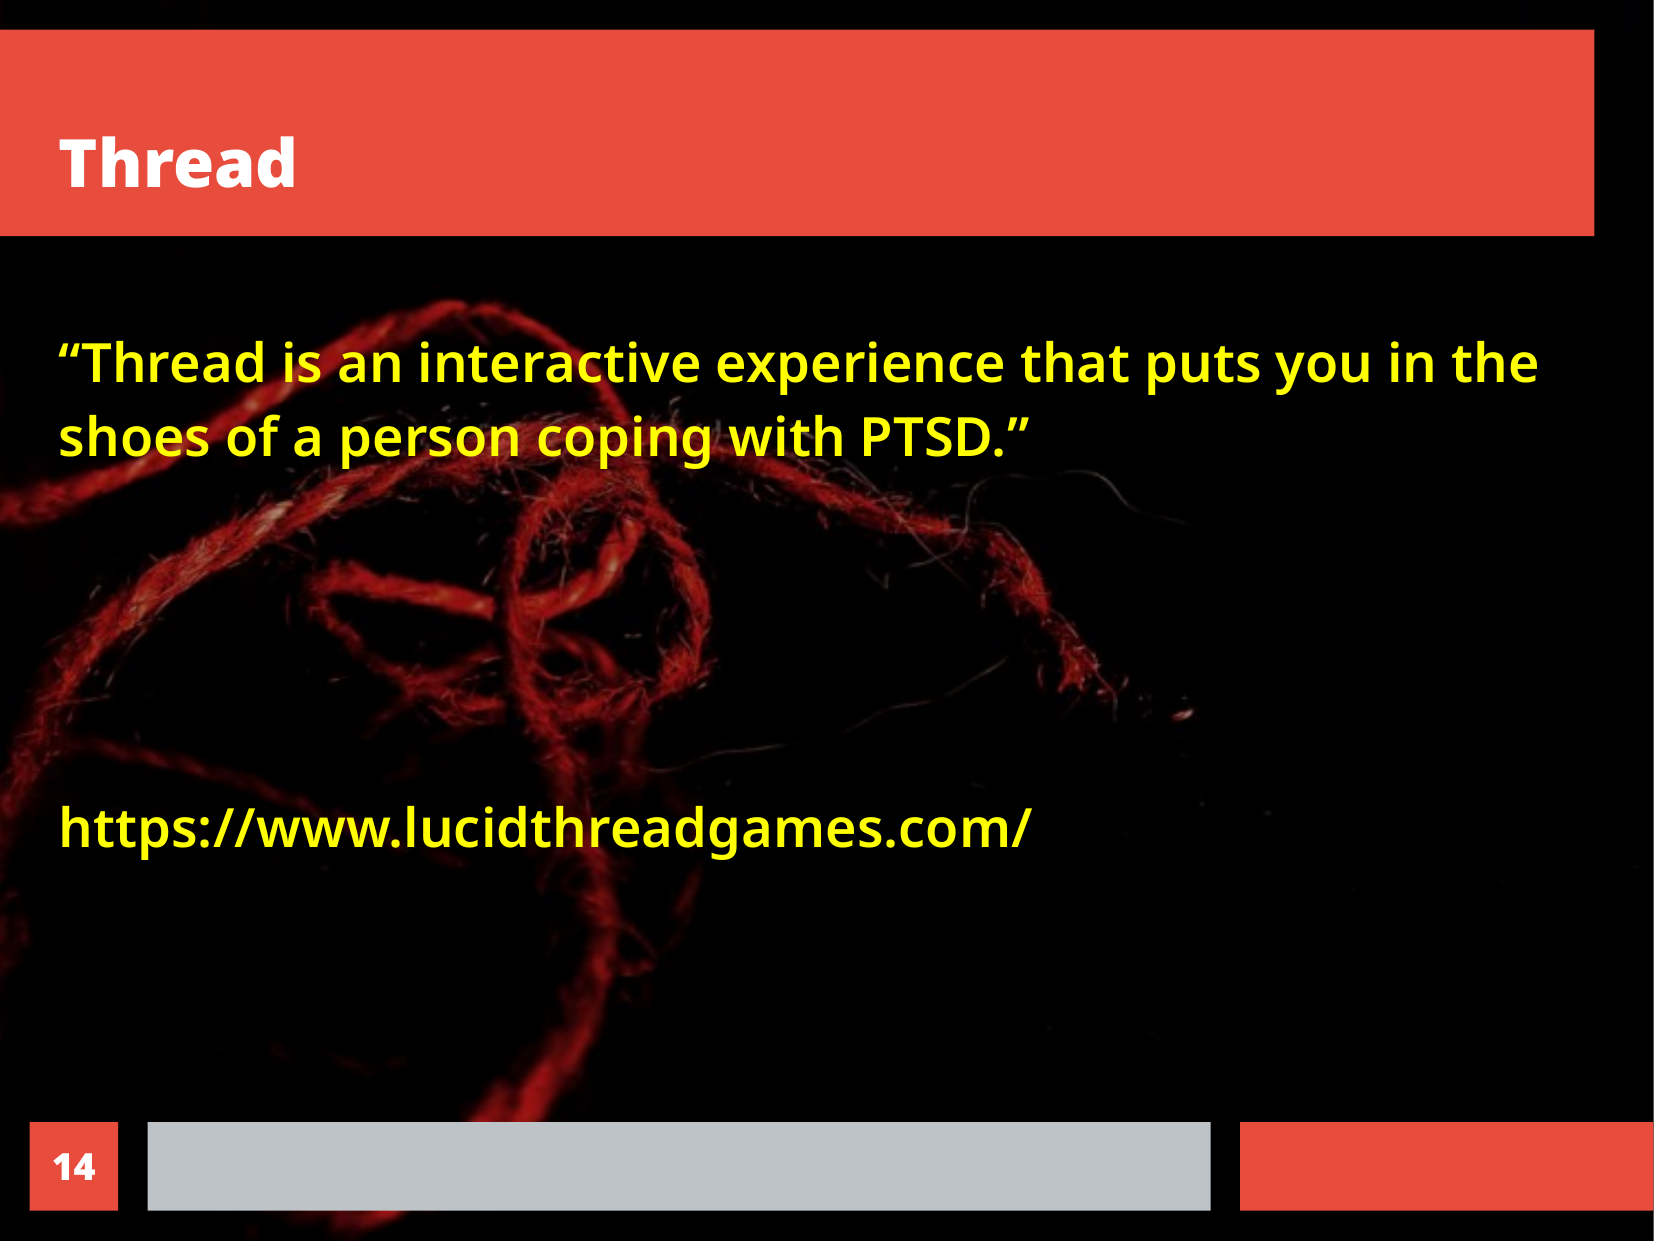

# Thread
“Thread is an interactive experience that puts you in the shoes of a person coping with PTSD.”
https://www.lucidthreadgames.com/
14